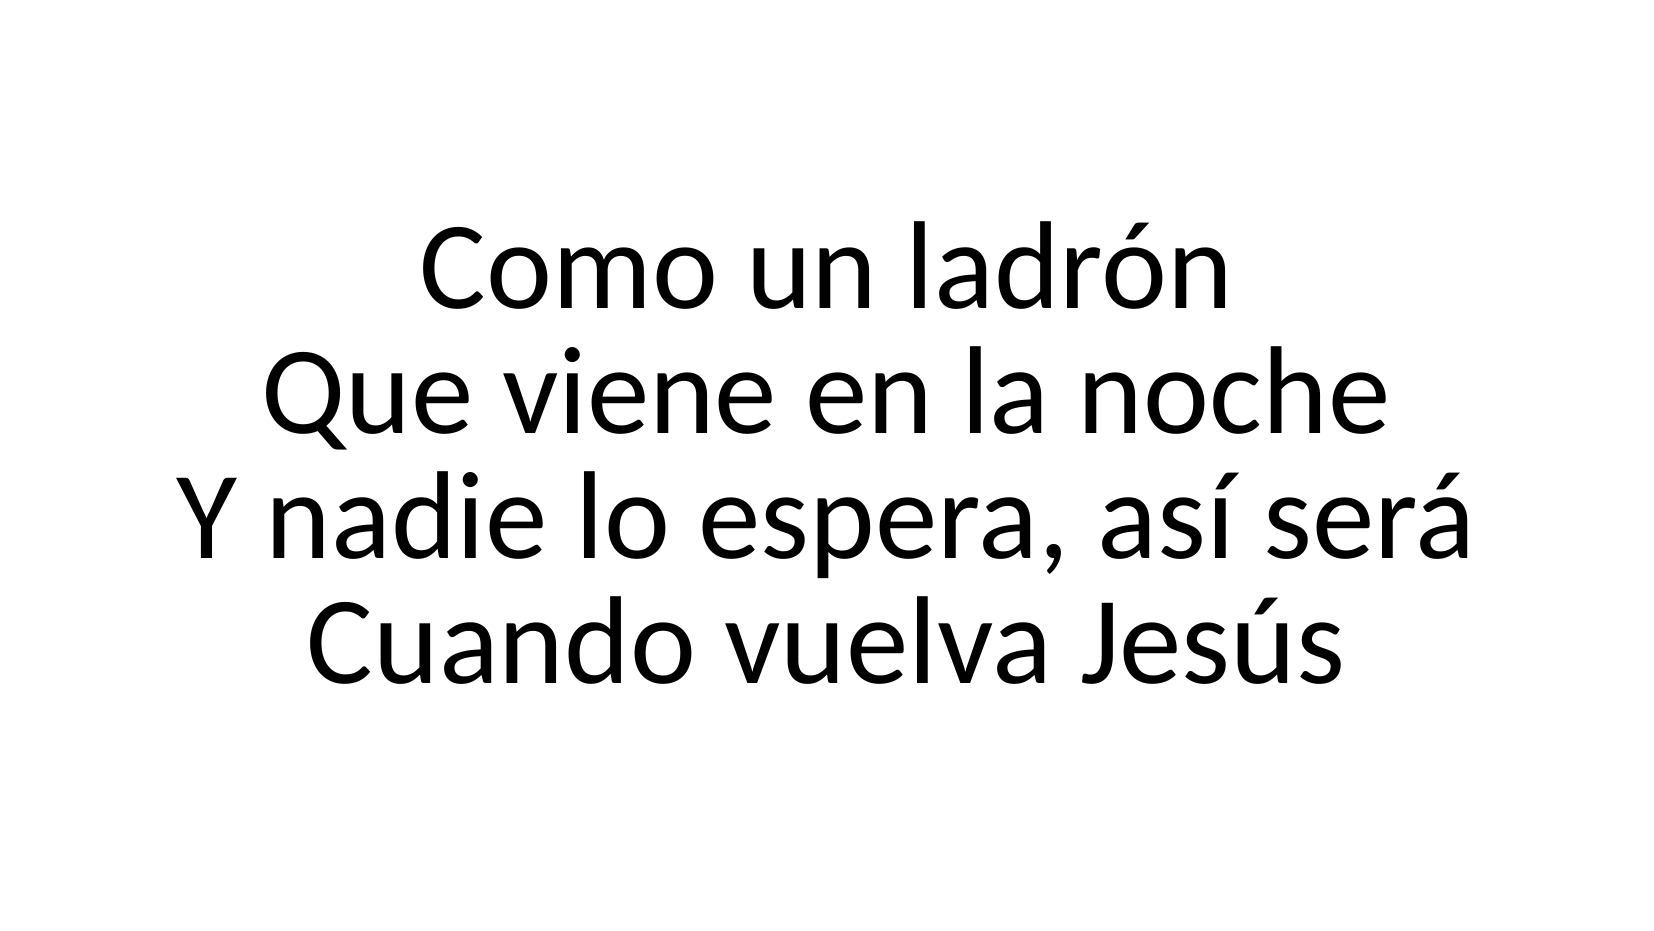

# Como un ladrón Que viene en la noche Y nadie lo espera, así será Cuando vuelva Jesús